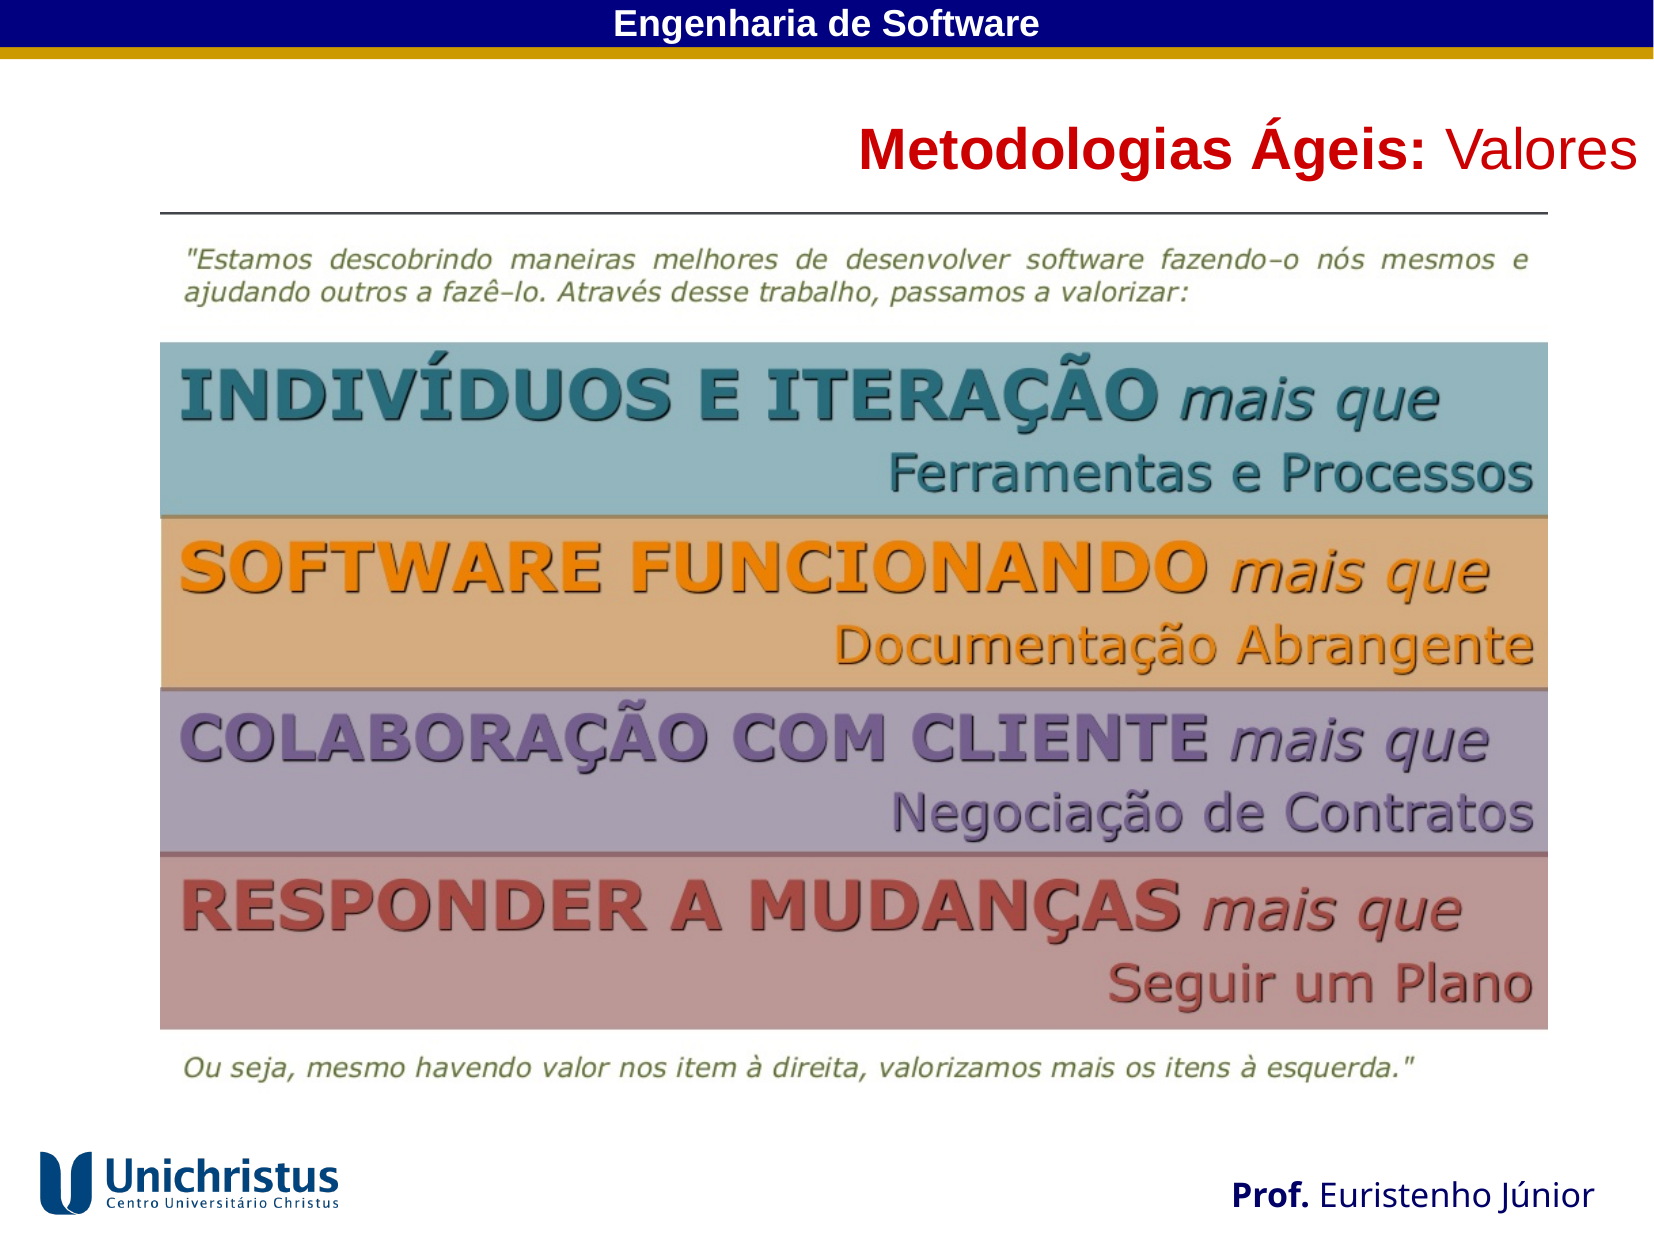

Engenharia de Software
Metodologias Ágeis: Valores
Prof. Euristenho Júnior